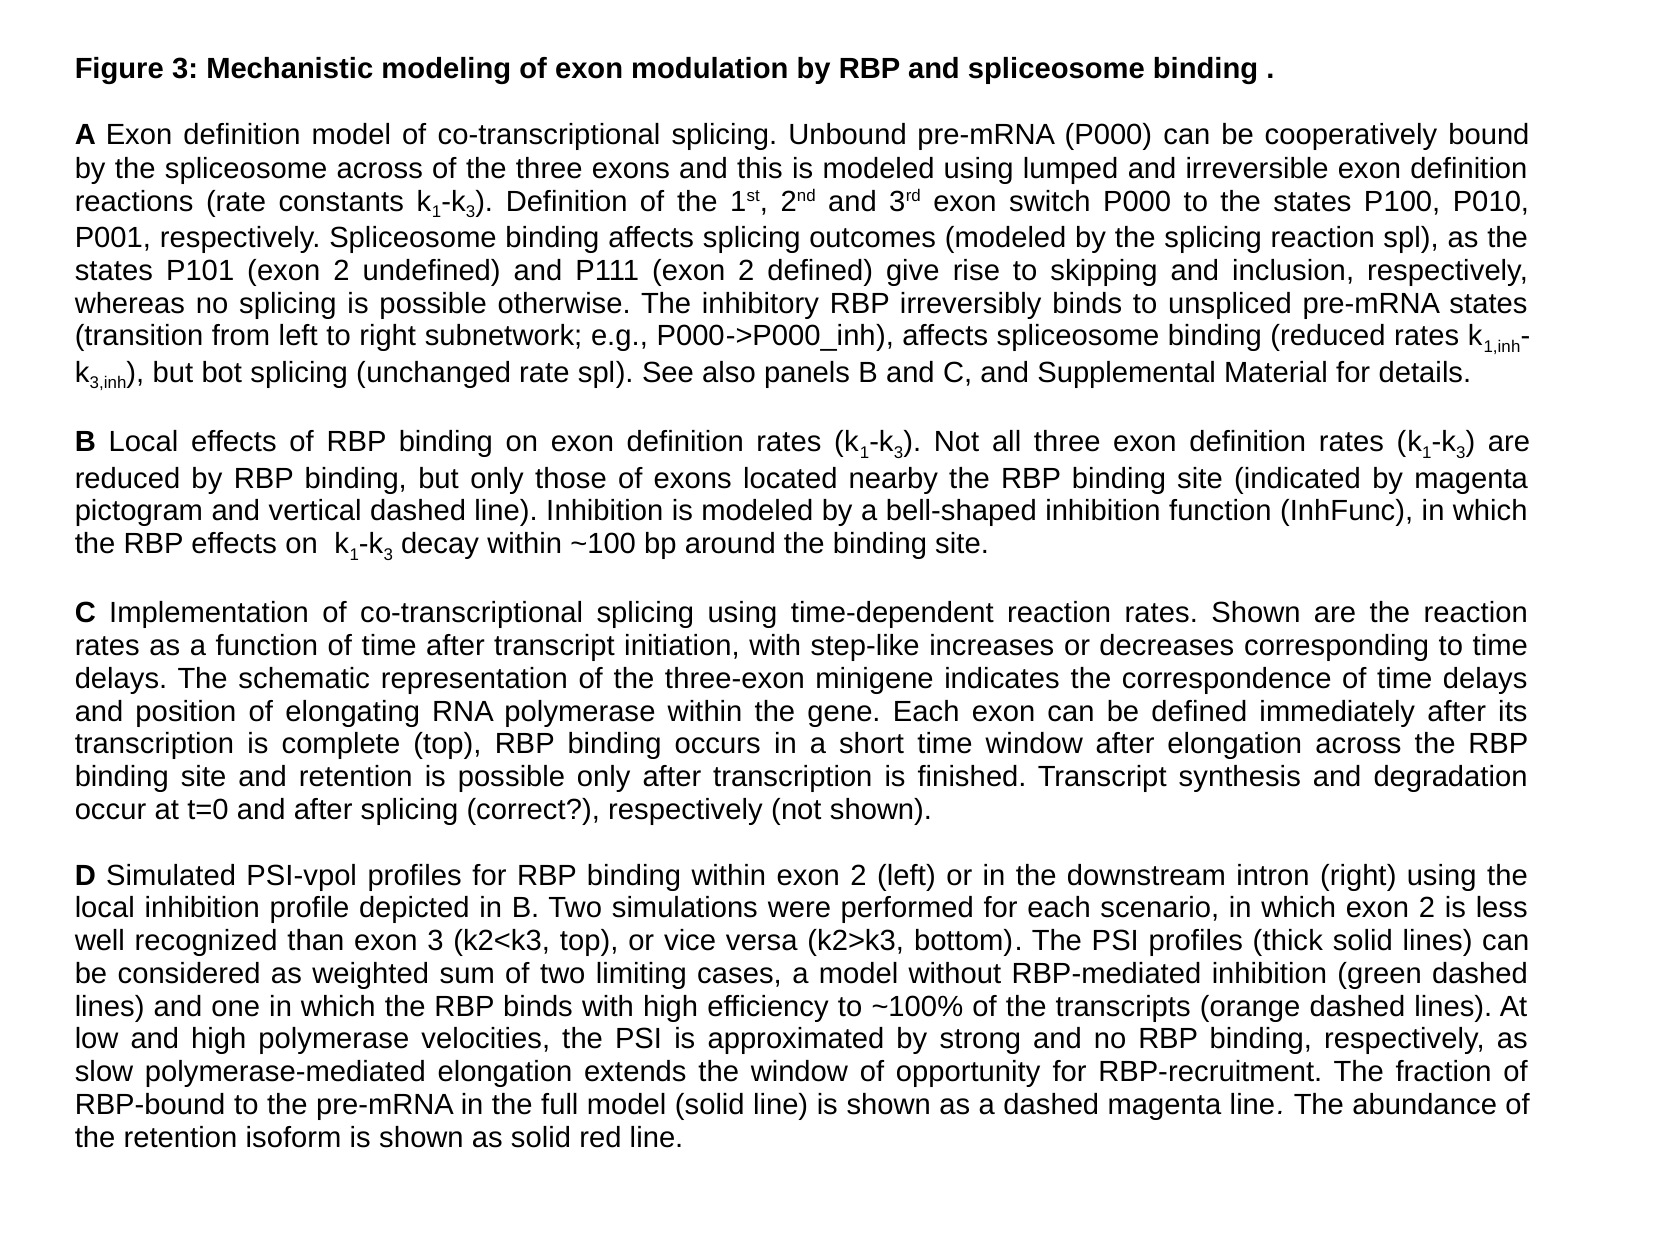

Figure 3: Mechanistic modeling of exon modulation by RBP and spliceosome binding .
A Exon definition model of co-transcriptional splicing. Unbound pre-mRNA (P000) can be cooperatively bound by the spliceosome across of the three exons and this is modeled using lumped and irreversible exon definition reactions (rate constants k1-k3). Definition of the 1st, 2nd and 3rd exon switch P000 to the states P100, P010, P001, respectively. Spliceosome binding affects splicing outcomes (modeled by the splicing reaction spl), as the states P101 (exon 2 undefined) and P111 (exon 2 defined) give rise to skipping and inclusion, respectively, whereas no splicing is possible otherwise. The inhibitory RBP irreversibly binds to unspliced pre-mRNA states (transition from left to right subnetwork; e.g., P000->P000_inh), affects spliceosome binding (reduced rates k1,inh-k3,inh), but bot splicing (unchanged rate spl). See also panels B and C, and Supplemental Material for details.
B Local effects of RBP binding on exon definition rates (k1-k3). Not all three exon definition rates (k1-k3) are reduced by RBP binding, but only those of exons located nearby the RBP binding site (indicated by magenta pictogram and vertical dashed line). Inhibition is modeled by a bell-shaped inhibition function (InhFunc), in which the RBP effects on k1-k3 decay within ~100 bp around the binding site.
C Implementation of co-transcriptional splicing using time-dependent reaction rates. Shown are the reaction rates as a function of time after transcript initiation, with step-like increases or decreases corresponding to time delays. The schematic representation of the three-exon minigene indicates the correspondence of time delays and position of elongating RNA polymerase within the gene. Each exon can be defined immediately after its transcription is complete (top), RBP binding occurs in a short time window after elongation across the RBP binding site and retention is possible only after transcription is finished. Transcript synthesis and degradation occur at t=0 and after splicing (correct?), respectively (not shown).
D Simulated PSI-vpol profiles for RBP binding within exon 2 (left) or in the downstream intron (right) using the local inhibition profile depicted in B. Two simulations were performed for each scenario, in which exon 2 is less well recognized than exon 3 (k2<k3, top), or vice versa (k2>k3, bottom). The PSI profiles (thick solid lines) can be considered as weighted sum of two limiting cases, a model without RBP-mediated inhibition (green dashed lines) and one in which the RBP binds with high efficiency to ~100% of the transcripts (orange dashed lines). At low and high polymerase velocities, the PSI is approximated by strong and no RBP binding, respectively, as slow polymerase-mediated elongation extends the window of opportunity for RBP-recruitment. The fraction of RBP-bound to the pre-mRNA in the full model (solid line) is shown as a dashed magenta line. The abundance of the retention isoform is shown as solid red line.